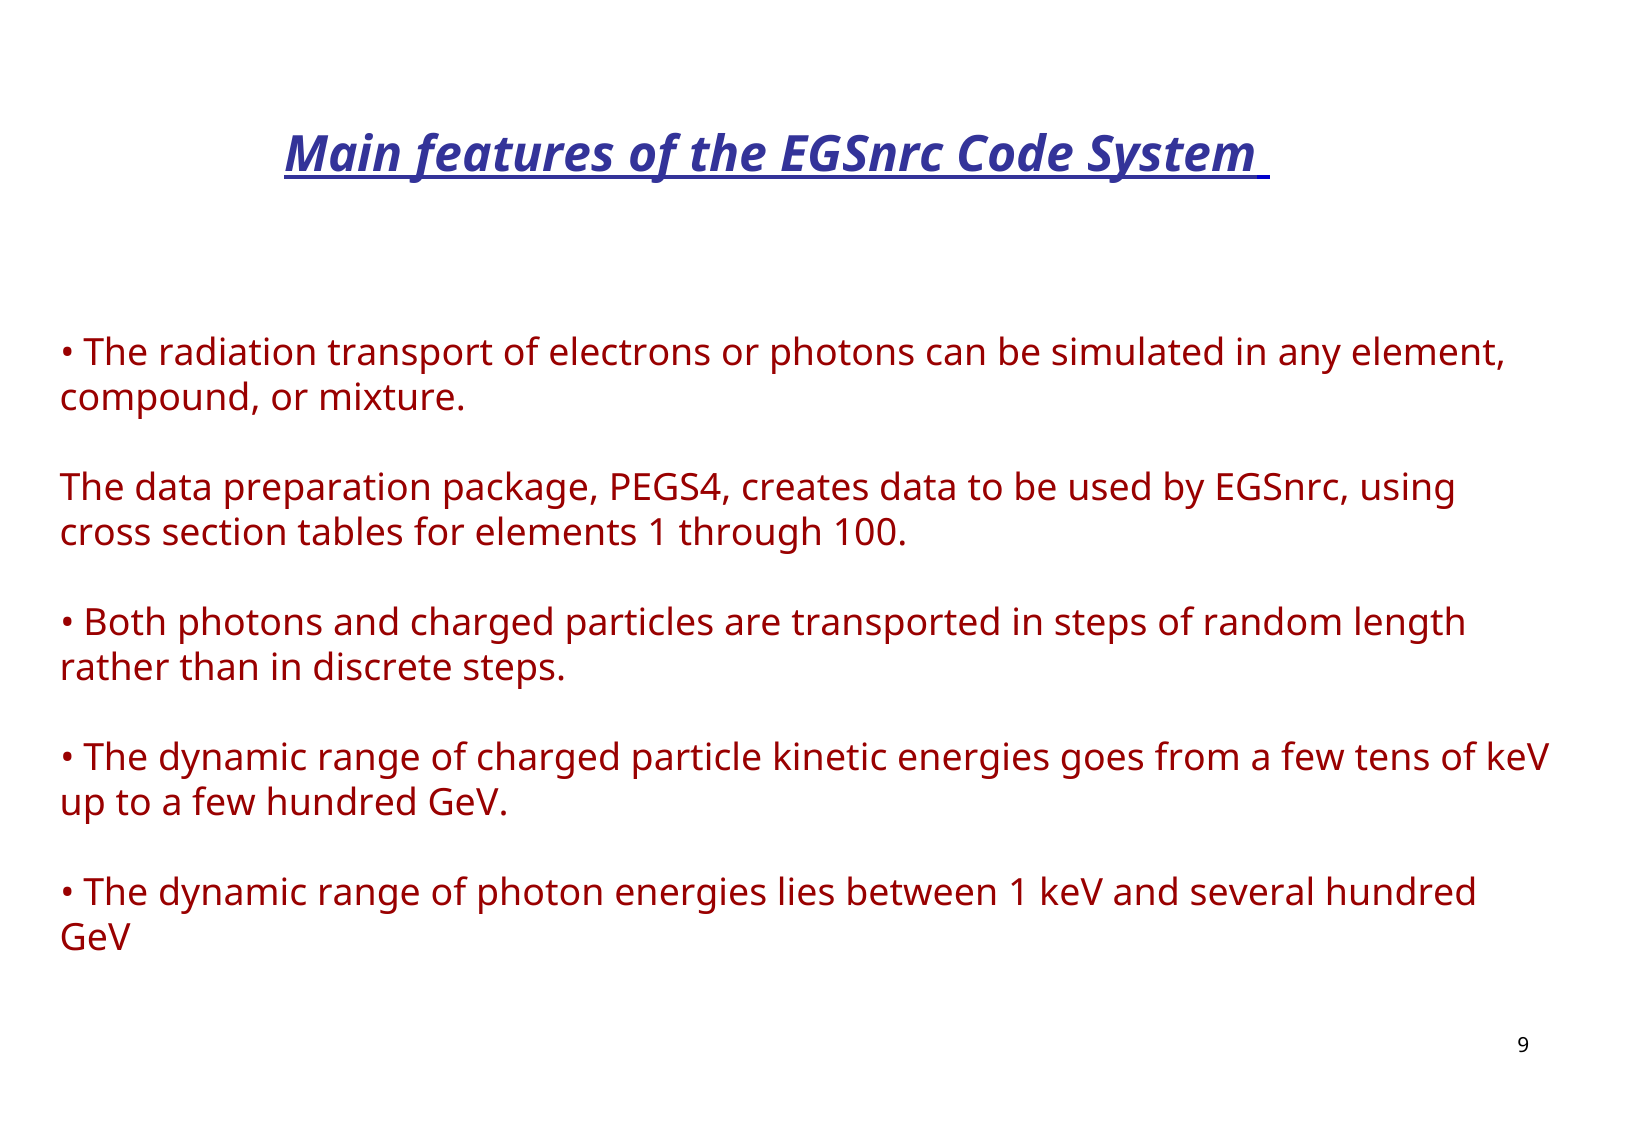

Main features of the EGSnrc Code System
• The radiation transport of electrons or photons can be simulated in any element, compound, or mixture.
The data preparation package, PEGS4, creates data to be used by EGSnrc, using cross section tables for elements 1 through 100.
• Both photons and charged particles are transported in steps of random length rather than in discrete steps.
• The dynamic range of charged particle kinetic energies goes from a few tens of keV up to a few hundred GeV.
• The dynamic range of photon energies lies between 1 keV and several hundred GeV
9